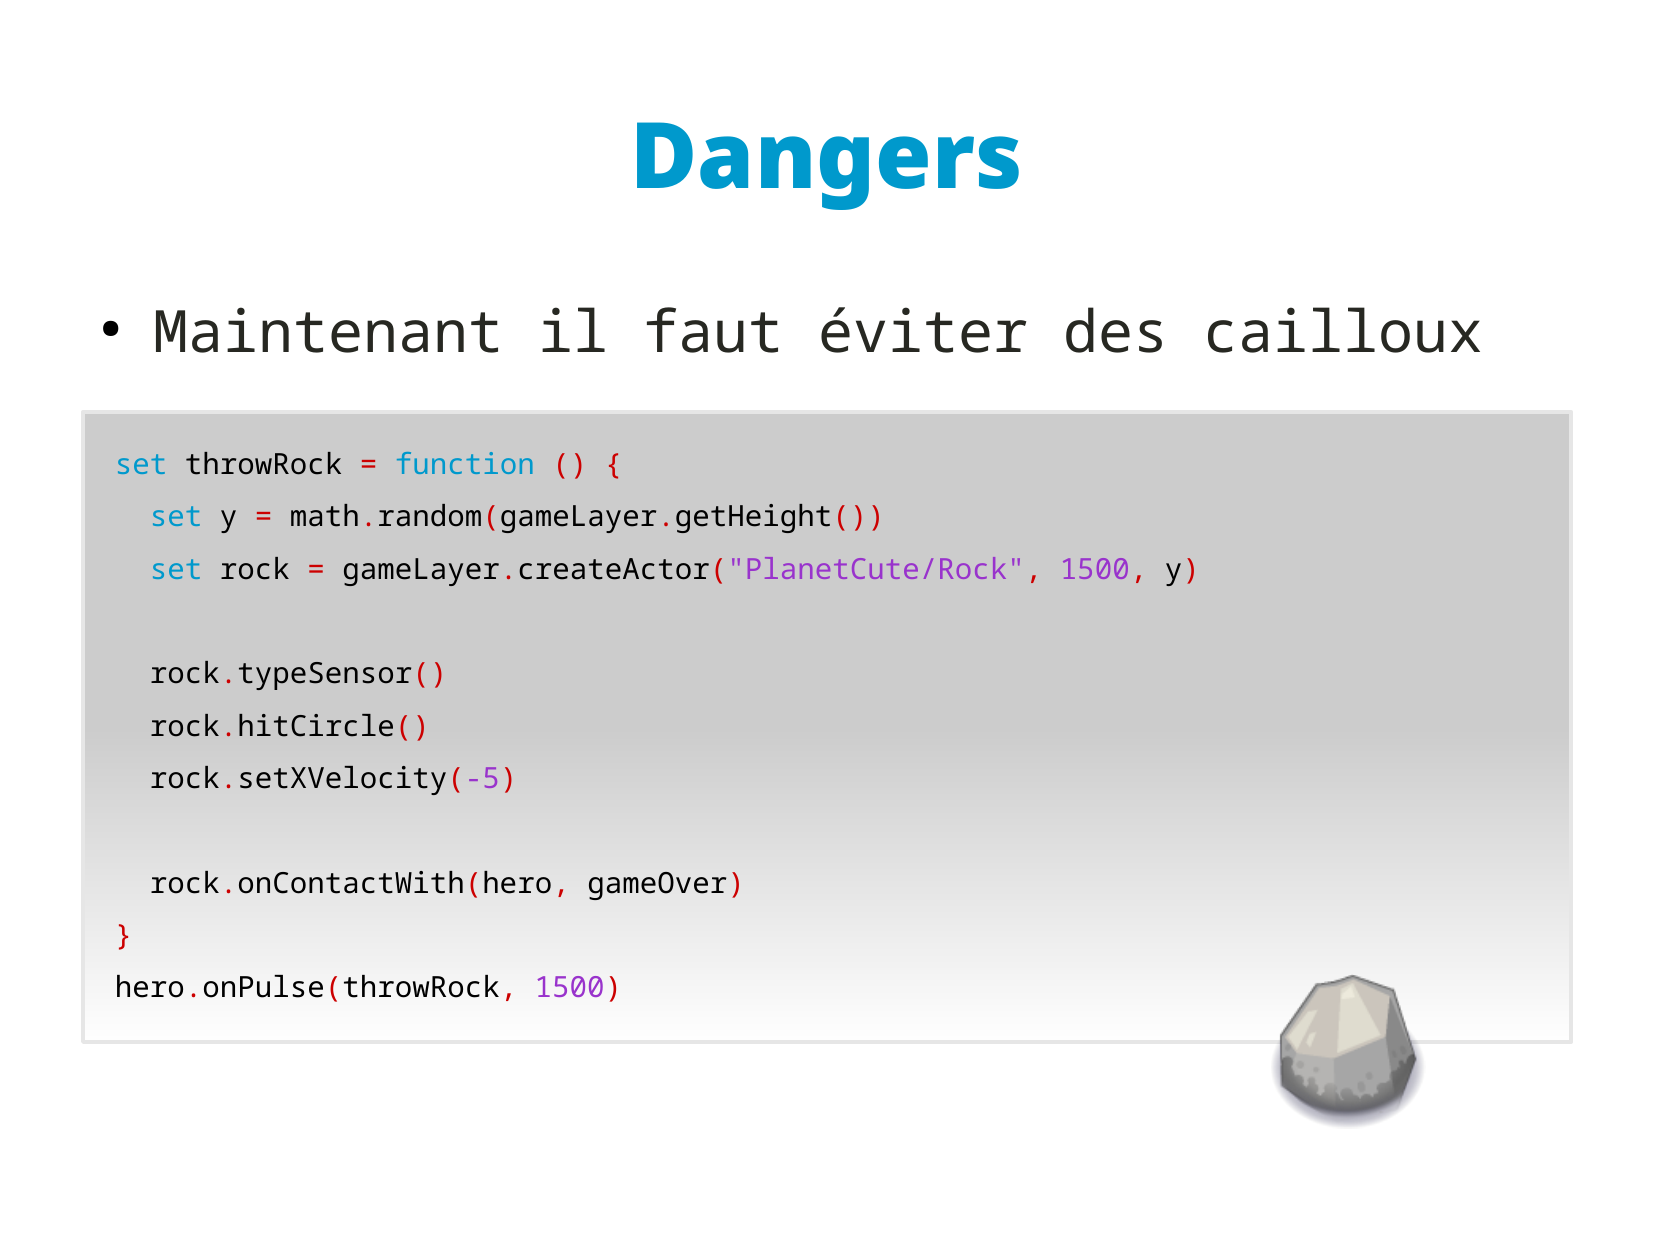

# Dangers
Maintenant il faut éviter des cailloux
set throwRock = function () {
 set y = math.random(gameLayer.getHeight())
 set rock = gameLayer.createActor("PlanetCute/Rock", 1500, y)
 rock.typeSensor()
 rock.hitCircle()
 rock.setXVelocity(-5)
 rock.onContactWith(hero, gameOver)
}
hero.onPulse(throwRock, 1500)